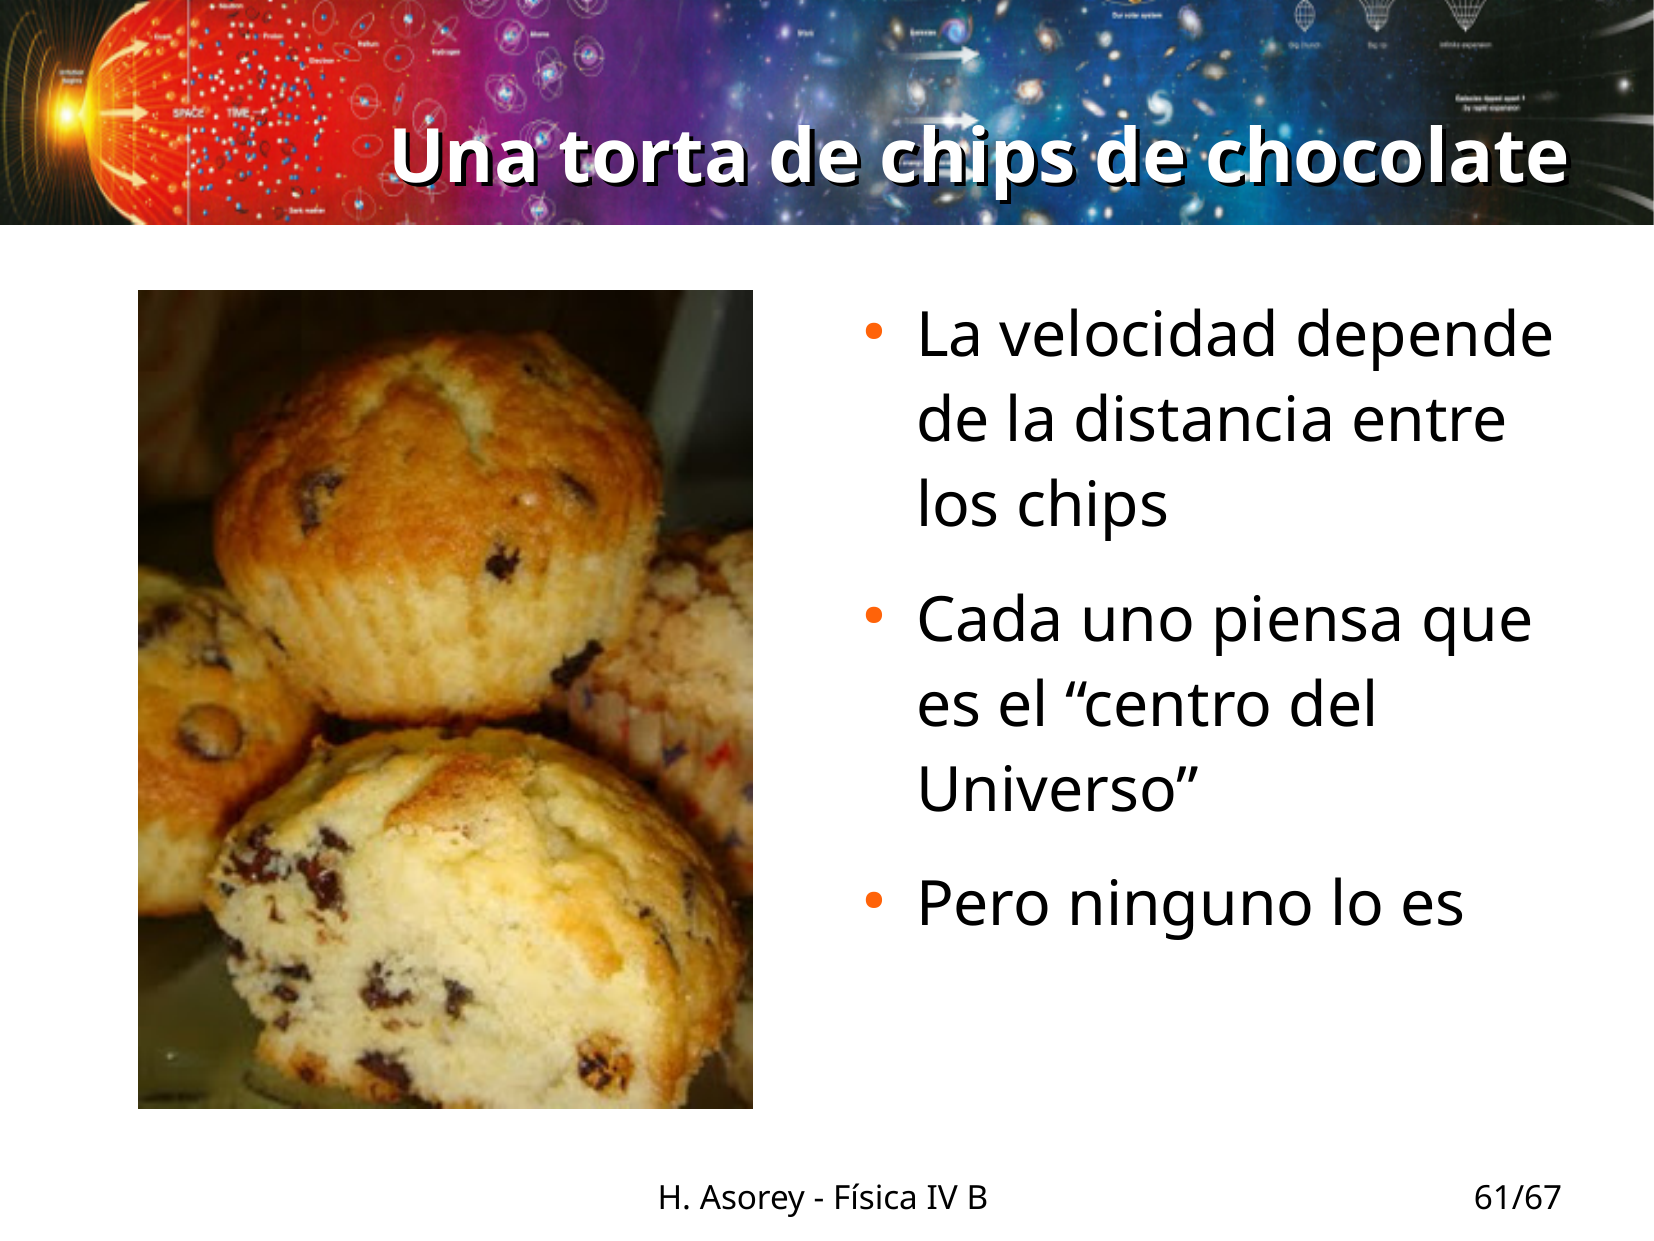

# Una torta de chips de chocolate
La velocidad depende de la distancia entre los chips
Cada uno piensa que es el “centro del Universo”
Pero ninguno lo es
H. Asorey - Física IV B
61